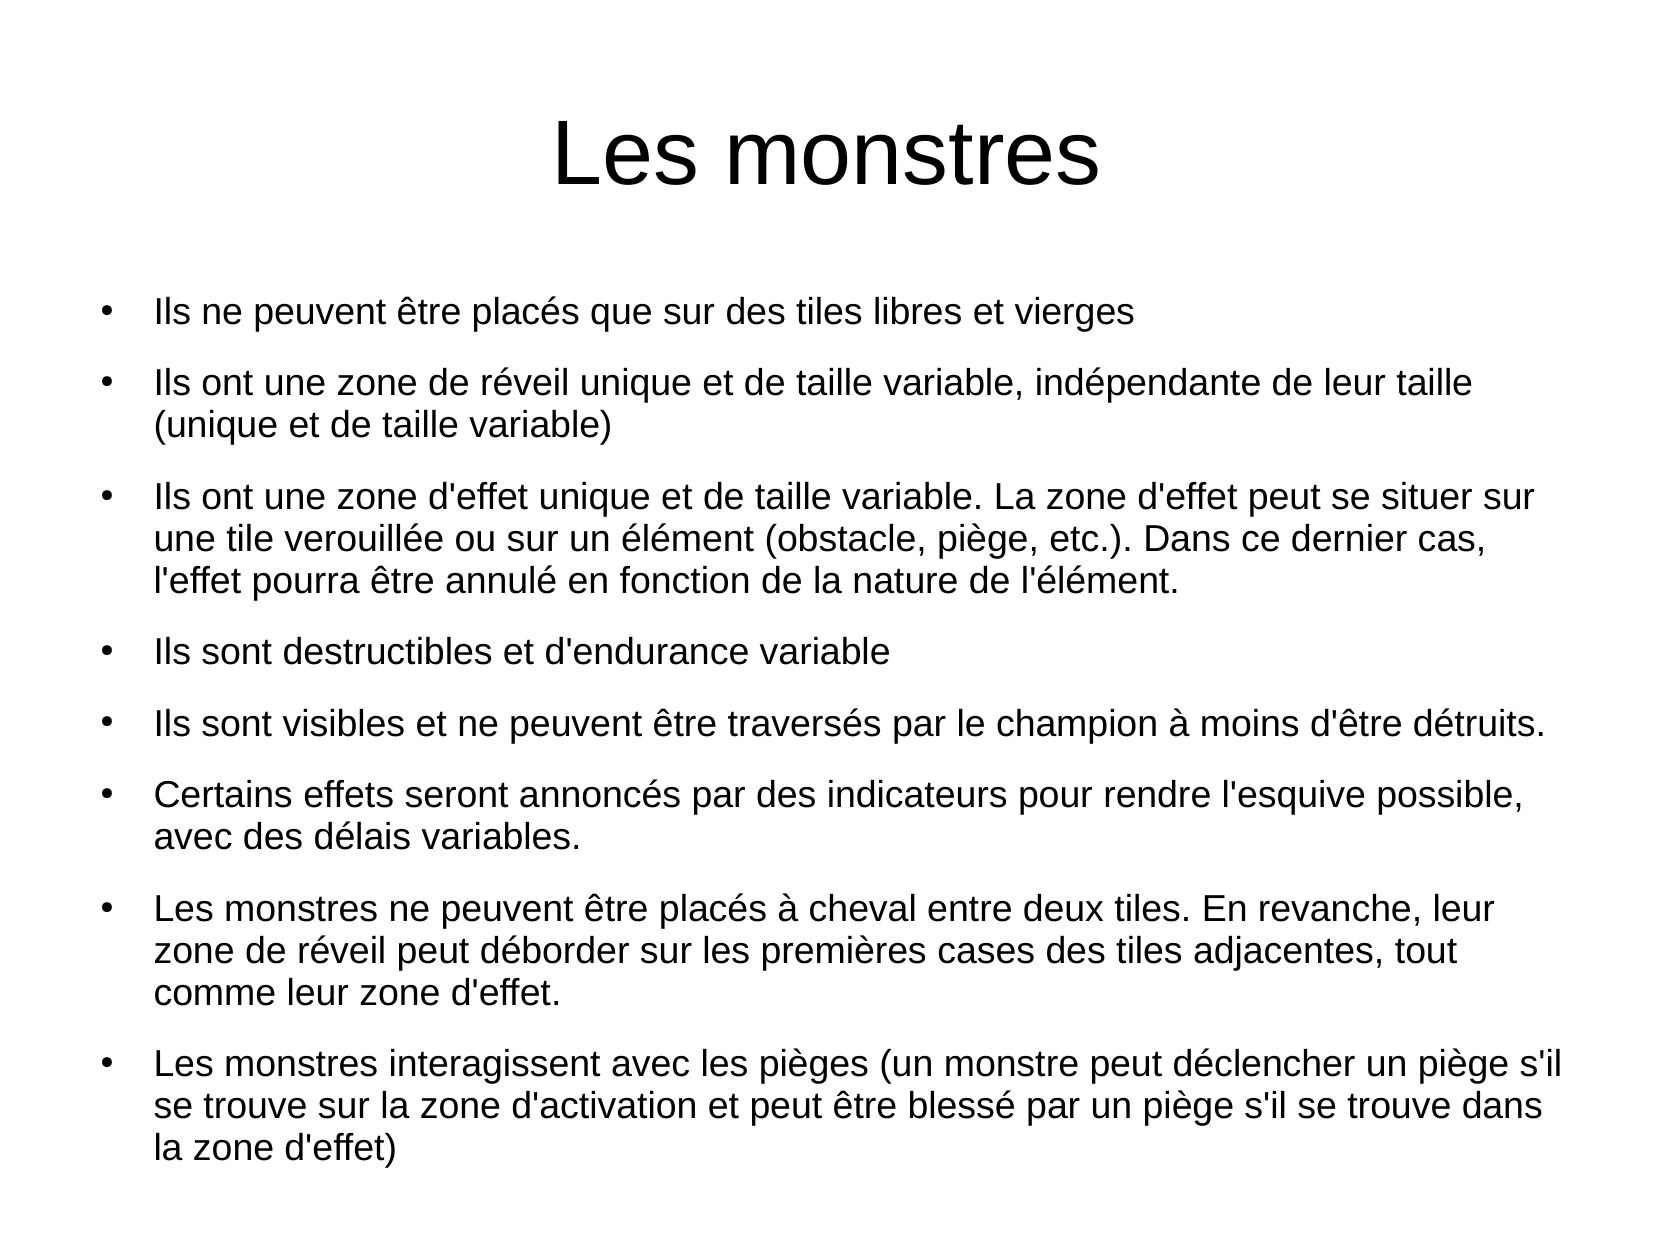

# Les monstres
Ils ne peuvent être placés que sur des tiles libres et vierges
Ils ont une zone de réveil unique et de taille variable, indépendante de leur taille (unique et de taille variable)
Ils ont une zone d'effet unique et de taille variable. La zone d'effet peut se situer sur une tile verouillée ou sur un élément (obstacle, piège, etc.). Dans ce dernier cas, l'effet pourra être annulé en fonction de la nature de l'élément.
Ils sont destructibles et d'endurance variable
Ils sont visibles et ne peuvent être traversés par le champion à moins d'être détruits.
Certains effets seront annoncés par des indicateurs pour rendre l'esquive possible, avec des délais variables.
Les monstres ne peuvent être placés à cheval entre deux tiles. En revanche, leur zone de réveil peut déborder sur les premières cases des tiles adjacentes, tout comme leur zone d'effet.
Les monstres interagissent avec les pièges (un monstre peut déclencher un piège s'il se trouve sur la zone d'activation et peut être blessé par un piège s'il se trouve dans la zone d'effet)